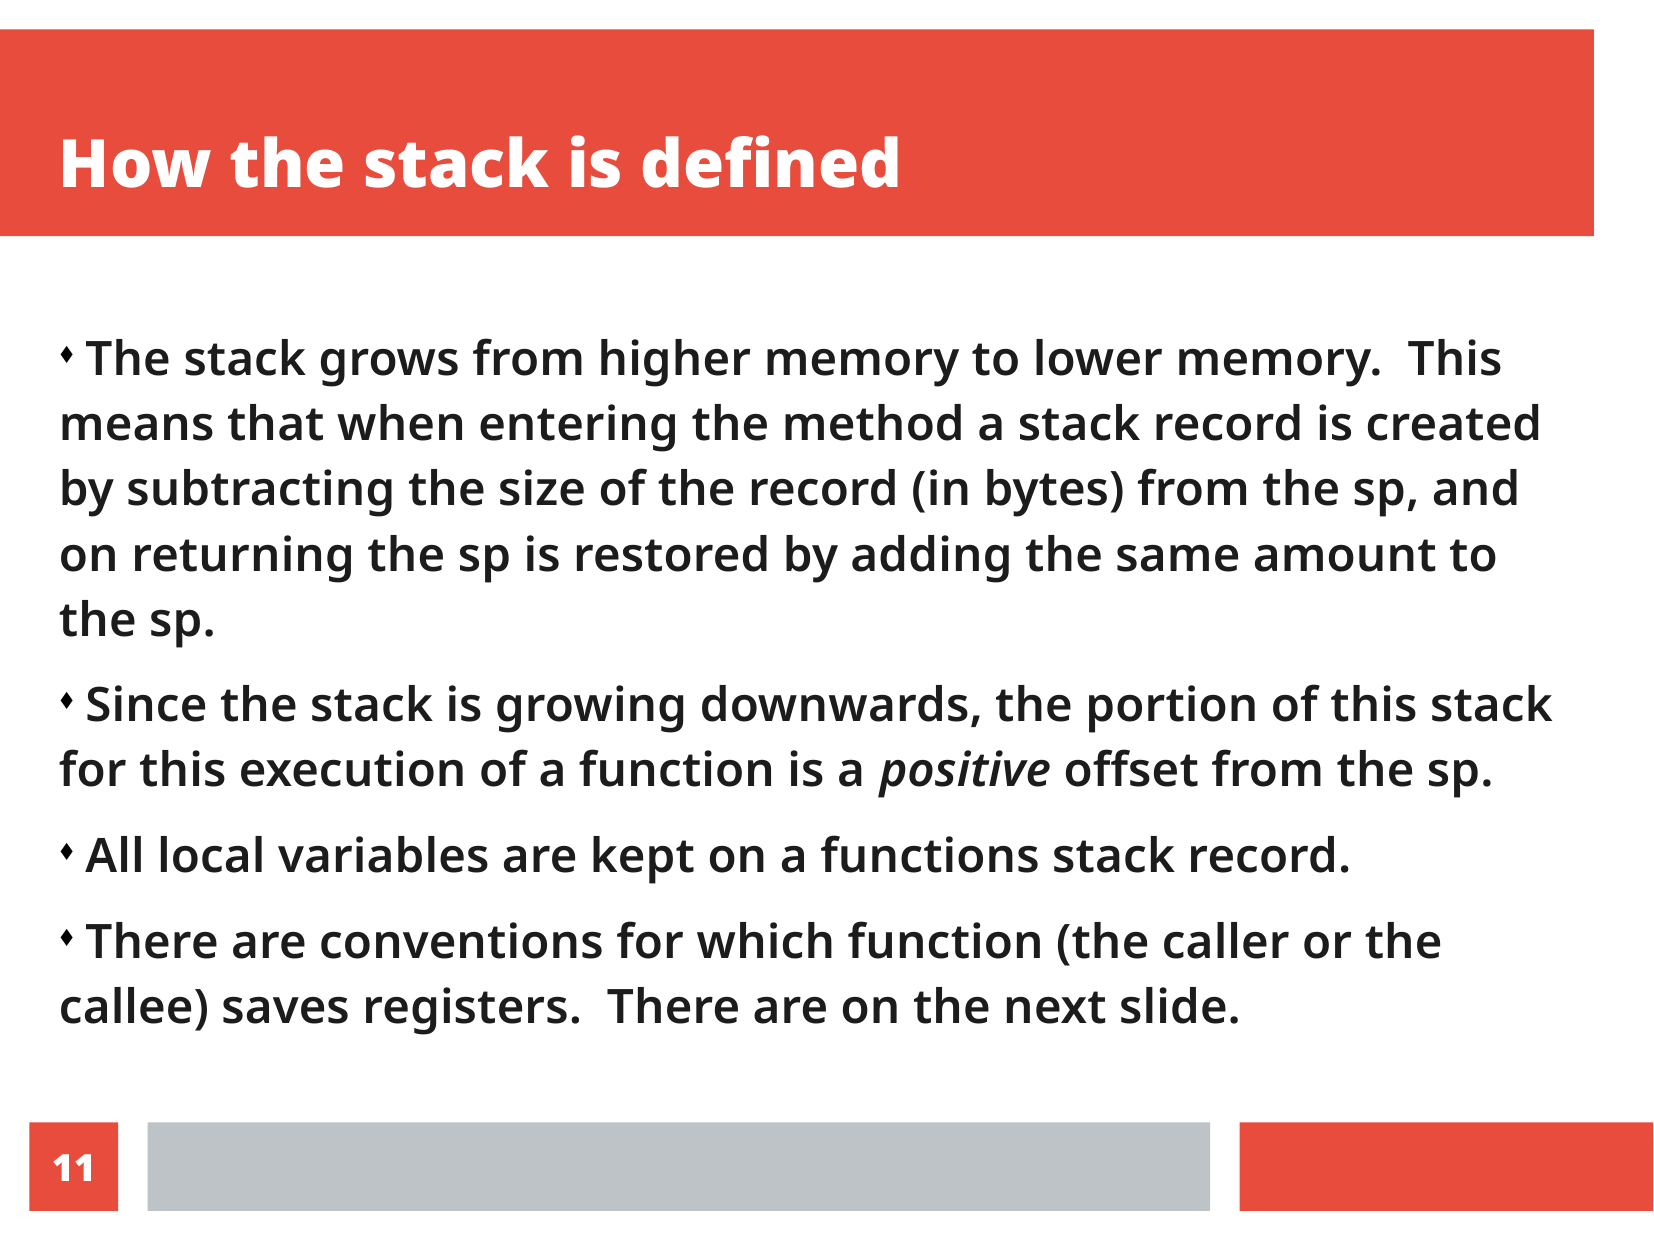

# How the stack is defined
 The stack grows from higher memory to lower memory. This means that when entering the method a stack record is created by subtracting the size of the record (in bytes) from the sp, and on returning the sp is restored by adding the same amount to the sp.
 Since the stack is growing downwards, the portion of this stack for this execution of a function is a positive offset from the sp.
 All local variables are kept on a functions stack record.
 There are conventions for which function (the caller or the callee) saves registers. There are on the next slide.
11